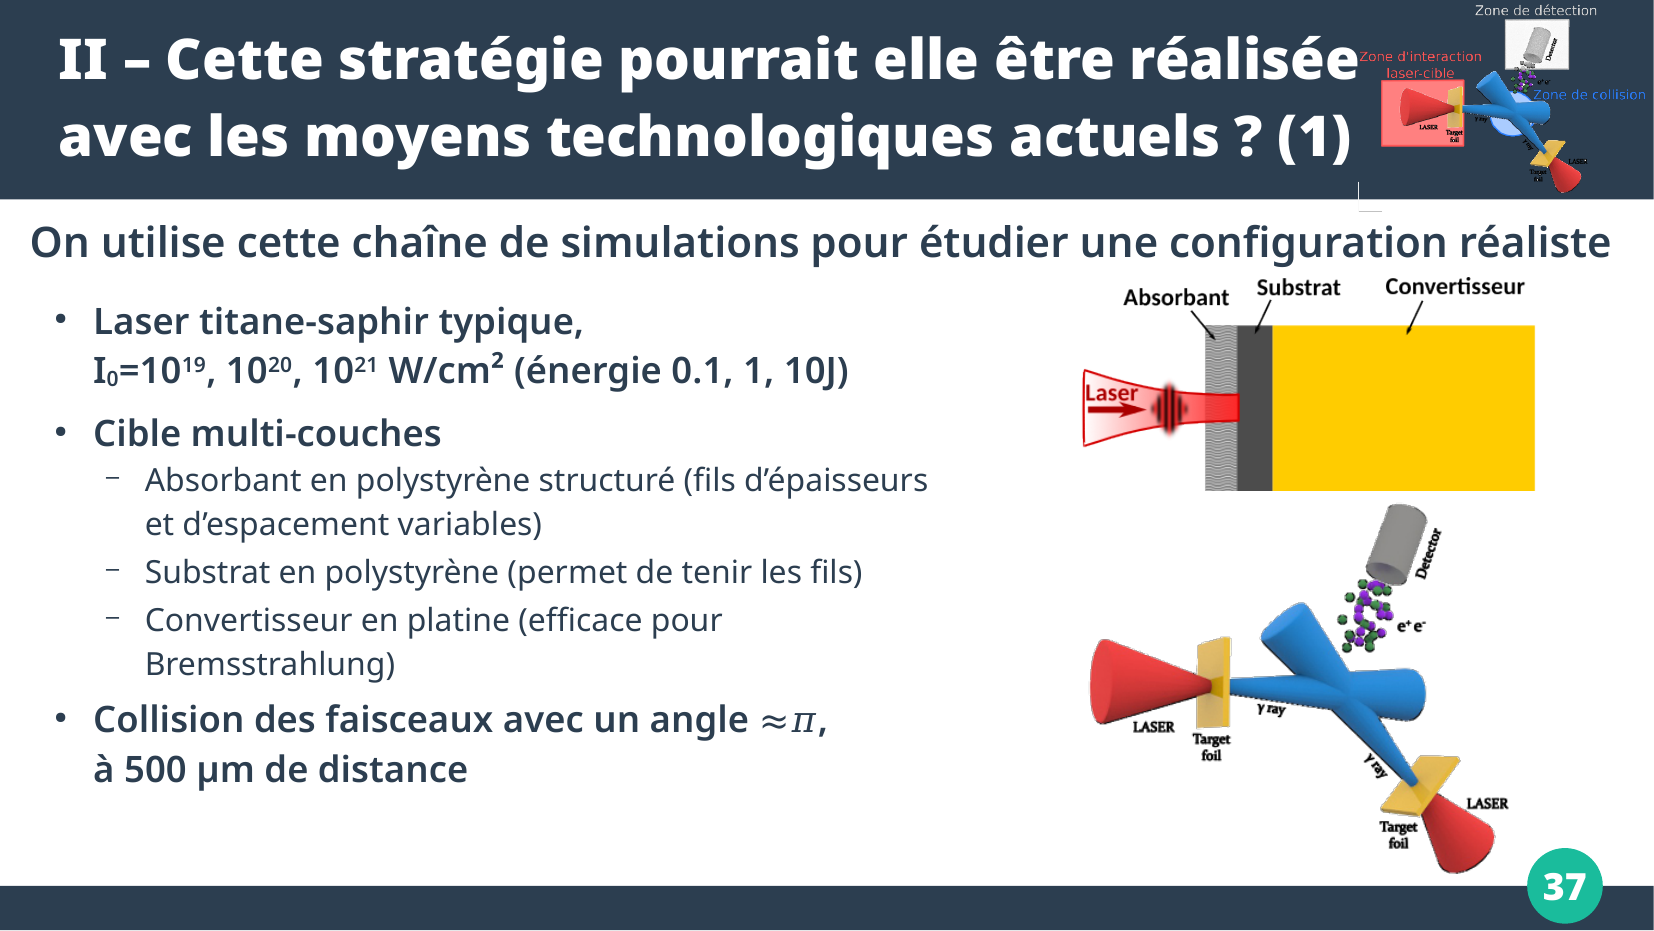

# II – Cette stratégie pourrait elle être réalisée avec les moyens technologiques actuels ? (1)
On utilise cette chaîne de simulations pour étudier une configuration réaliste
Laser titane-saphir typique,
I0=1019, 1020, 1021 W/cm² (énergie 0.1, 1, 10J)
Cible multi-couches
Absorbant en polystyrène structuré (fils d’épaisseurs et d’espacement variables)
Substrat en polystyrène (permet de tenir les fils)
Convertisseur en platine (efficace pour Bremsstrahlung)
Collision des faisceaux avec un angle ≈𝜋,
à 500 µm de distance